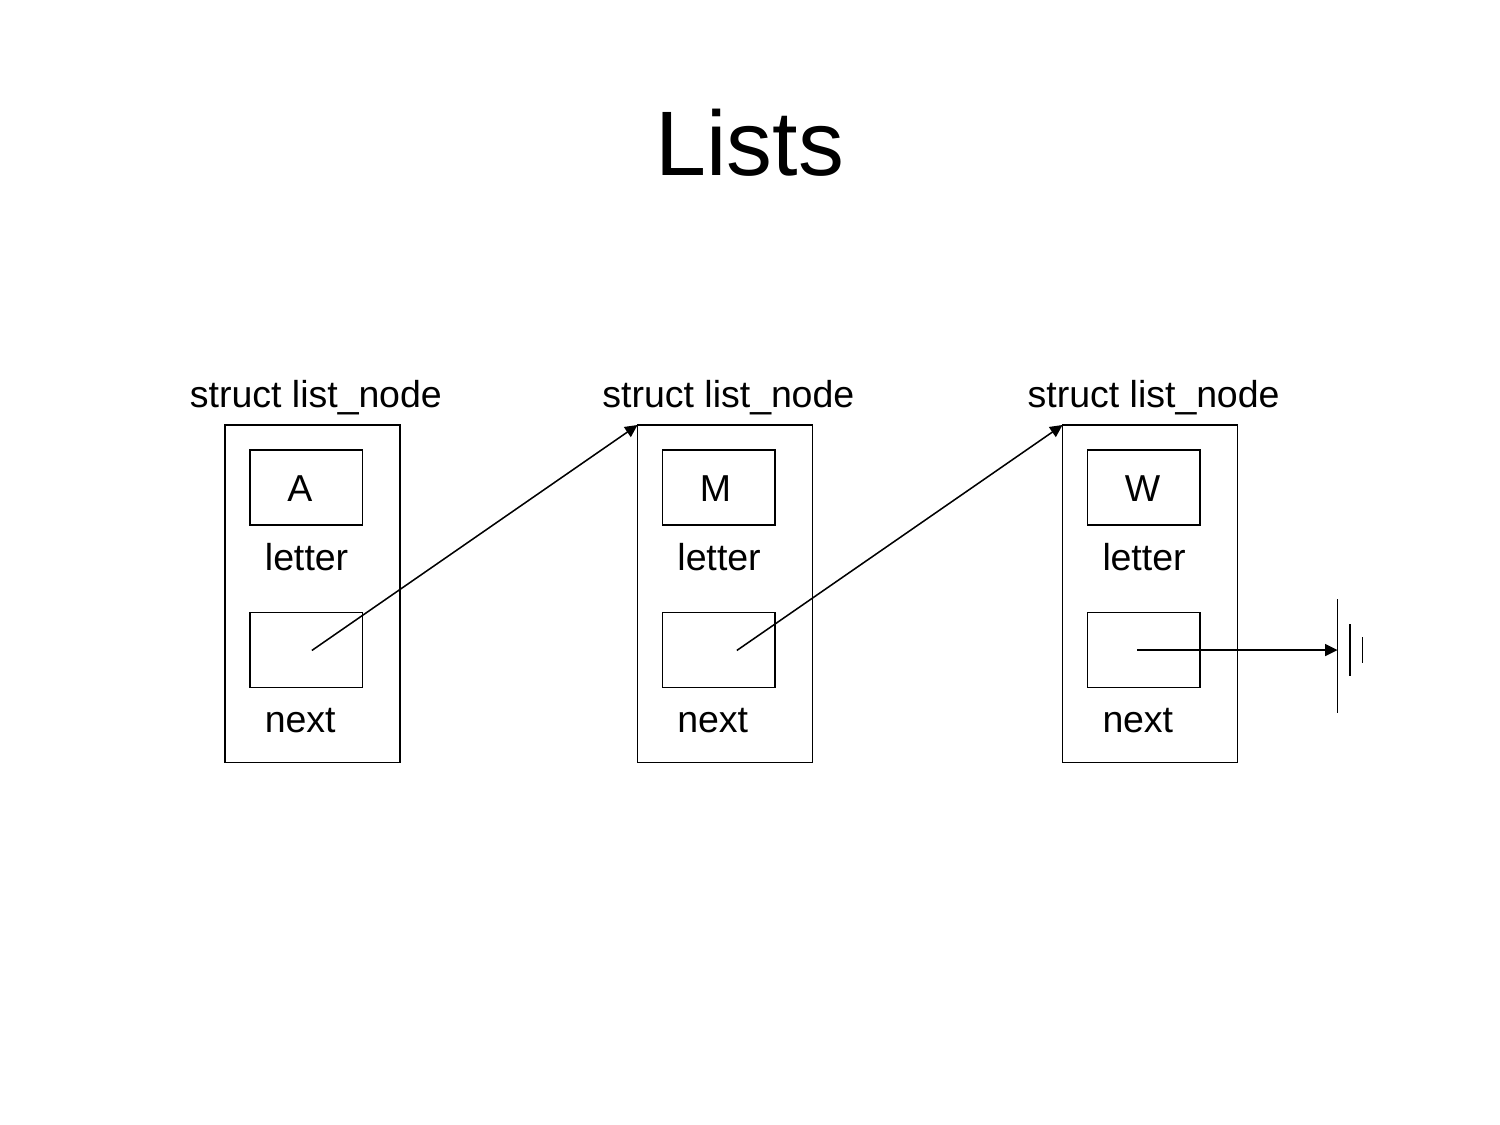

# Lists
struct list_node
struct list_node
struct list_node
A
M
W
letter
letter
letter
next
next
next